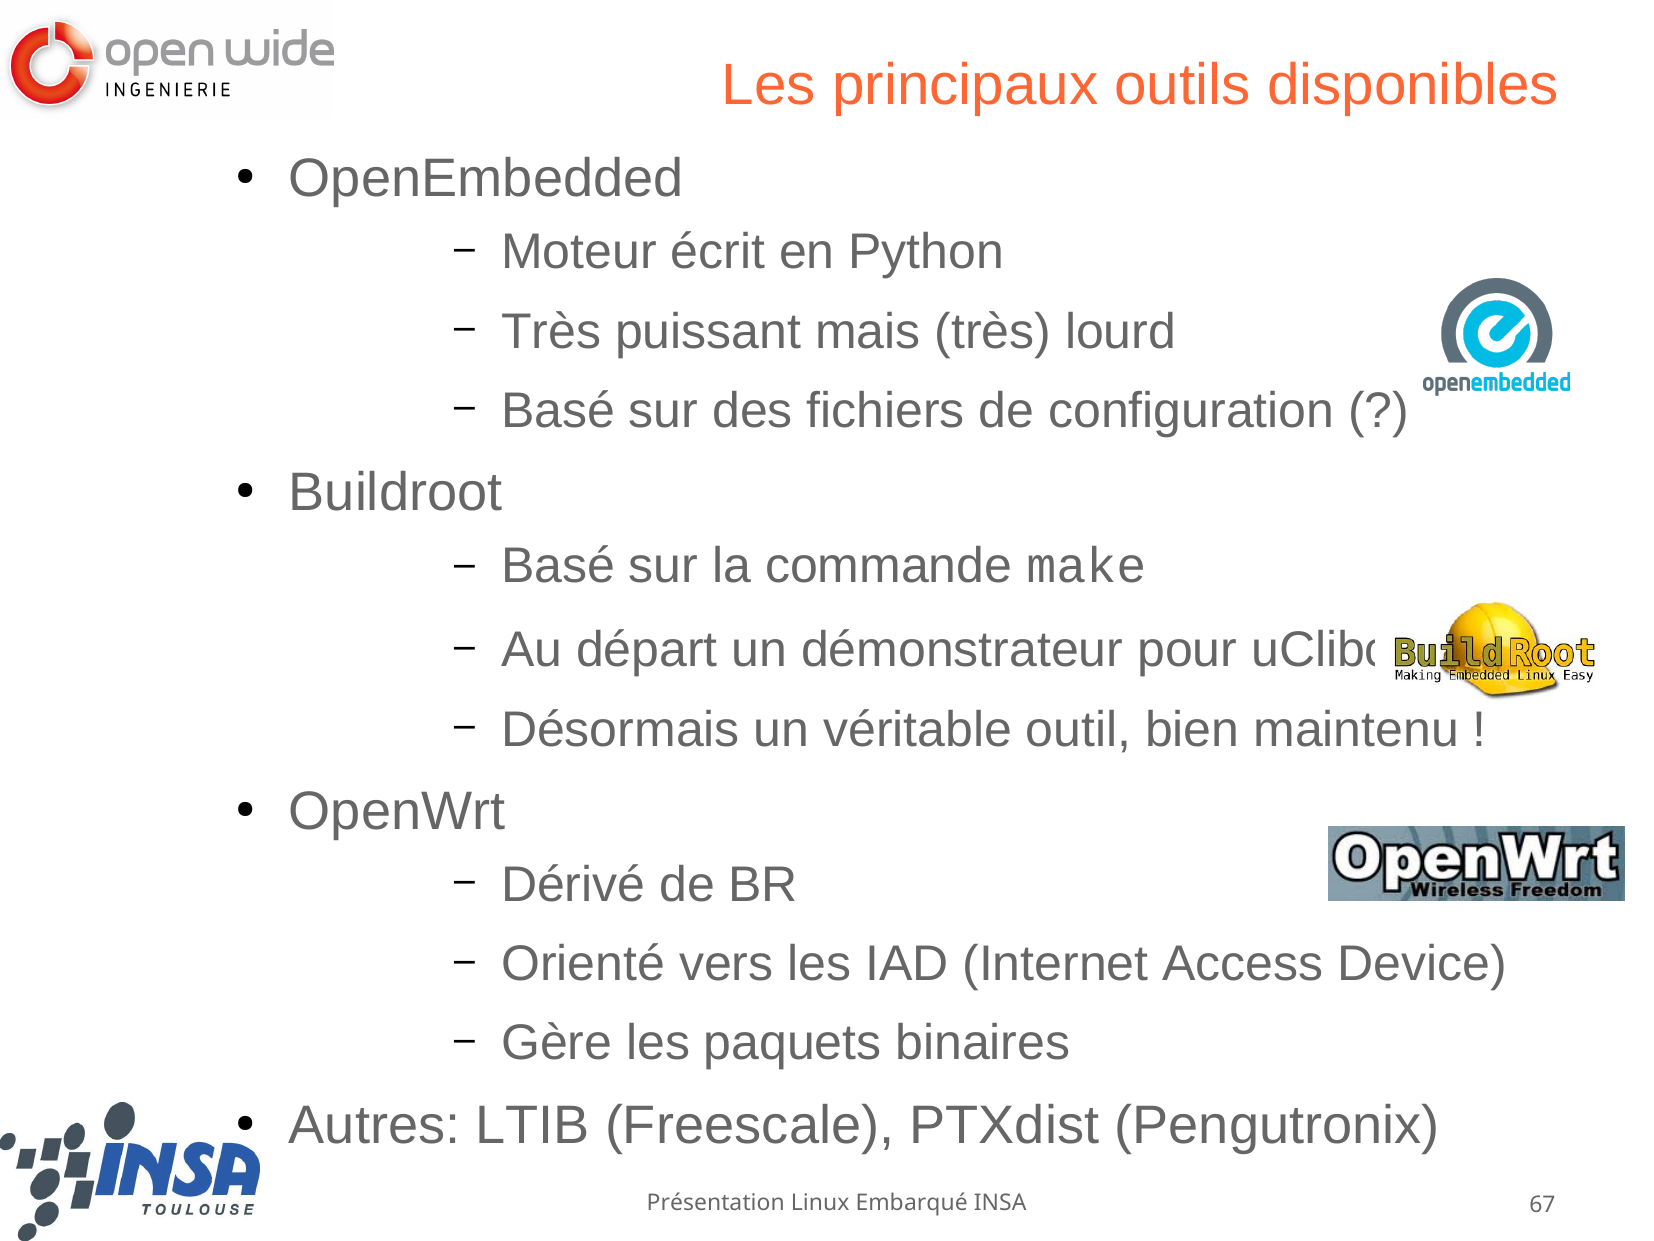

# Les principaux outils disponibles
OpenEmbedded
Moteur écrit en Python
Très puissant mais (très) lourd
Basé sur des fichiers de configuration (?)
Buildroot
Basé sur la commande make
Au départ un démonstrateur pour uClibc
Désormais un véritable outil, bien maintenu !
OpenWrt
Dérivé de BR
Orienté vers les IAD (Internet Access Device)
Gère les paquets binaires
Autres: LTIB (Freescale), PTXdist (Pengutronix)